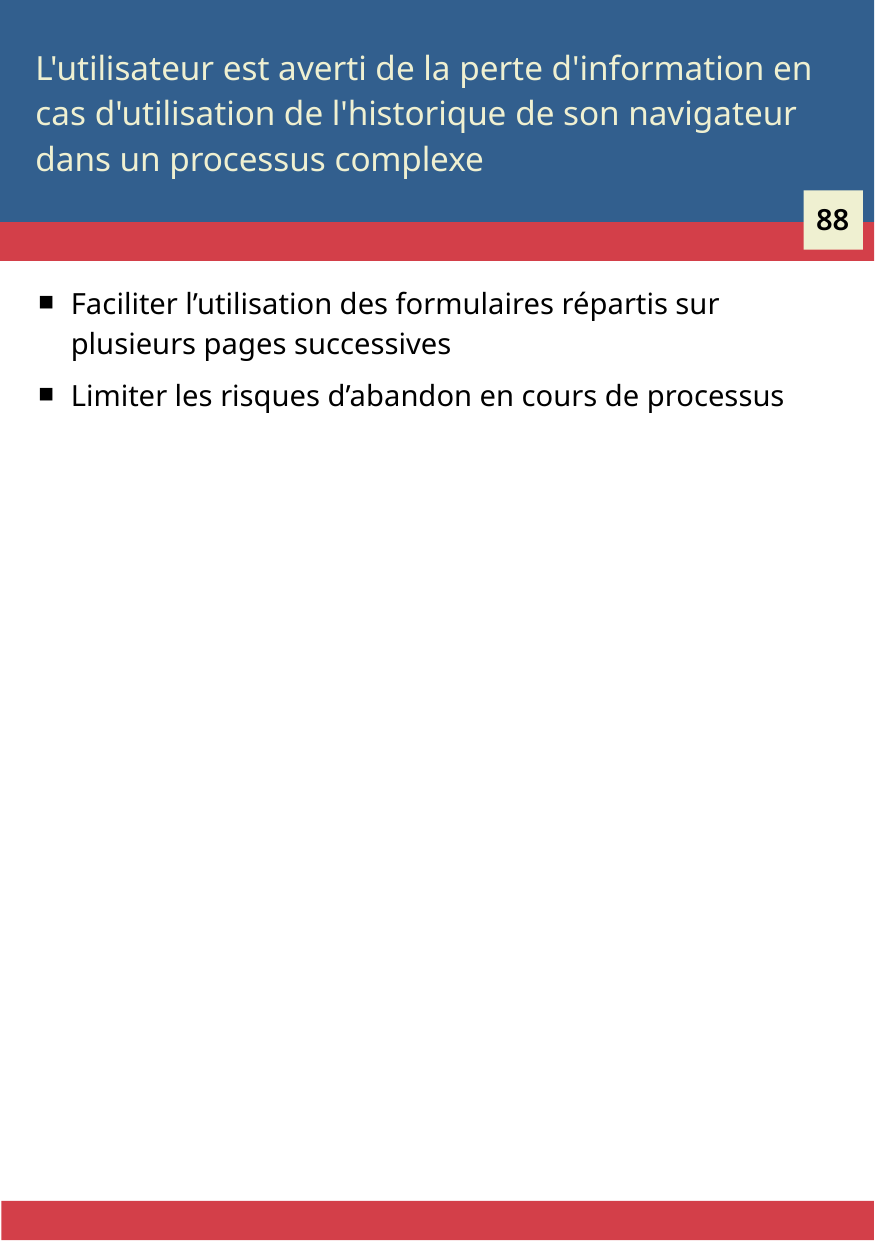

# L'utilisateur est averti de la perte d'information en cas d'utilisation de l'historique de son navigateur dans un processus complexe
88
Faciliter l’utilisation des formulaires répartis sur plusieurs pages successives
Limiter les risques d’abandon en cours de processus